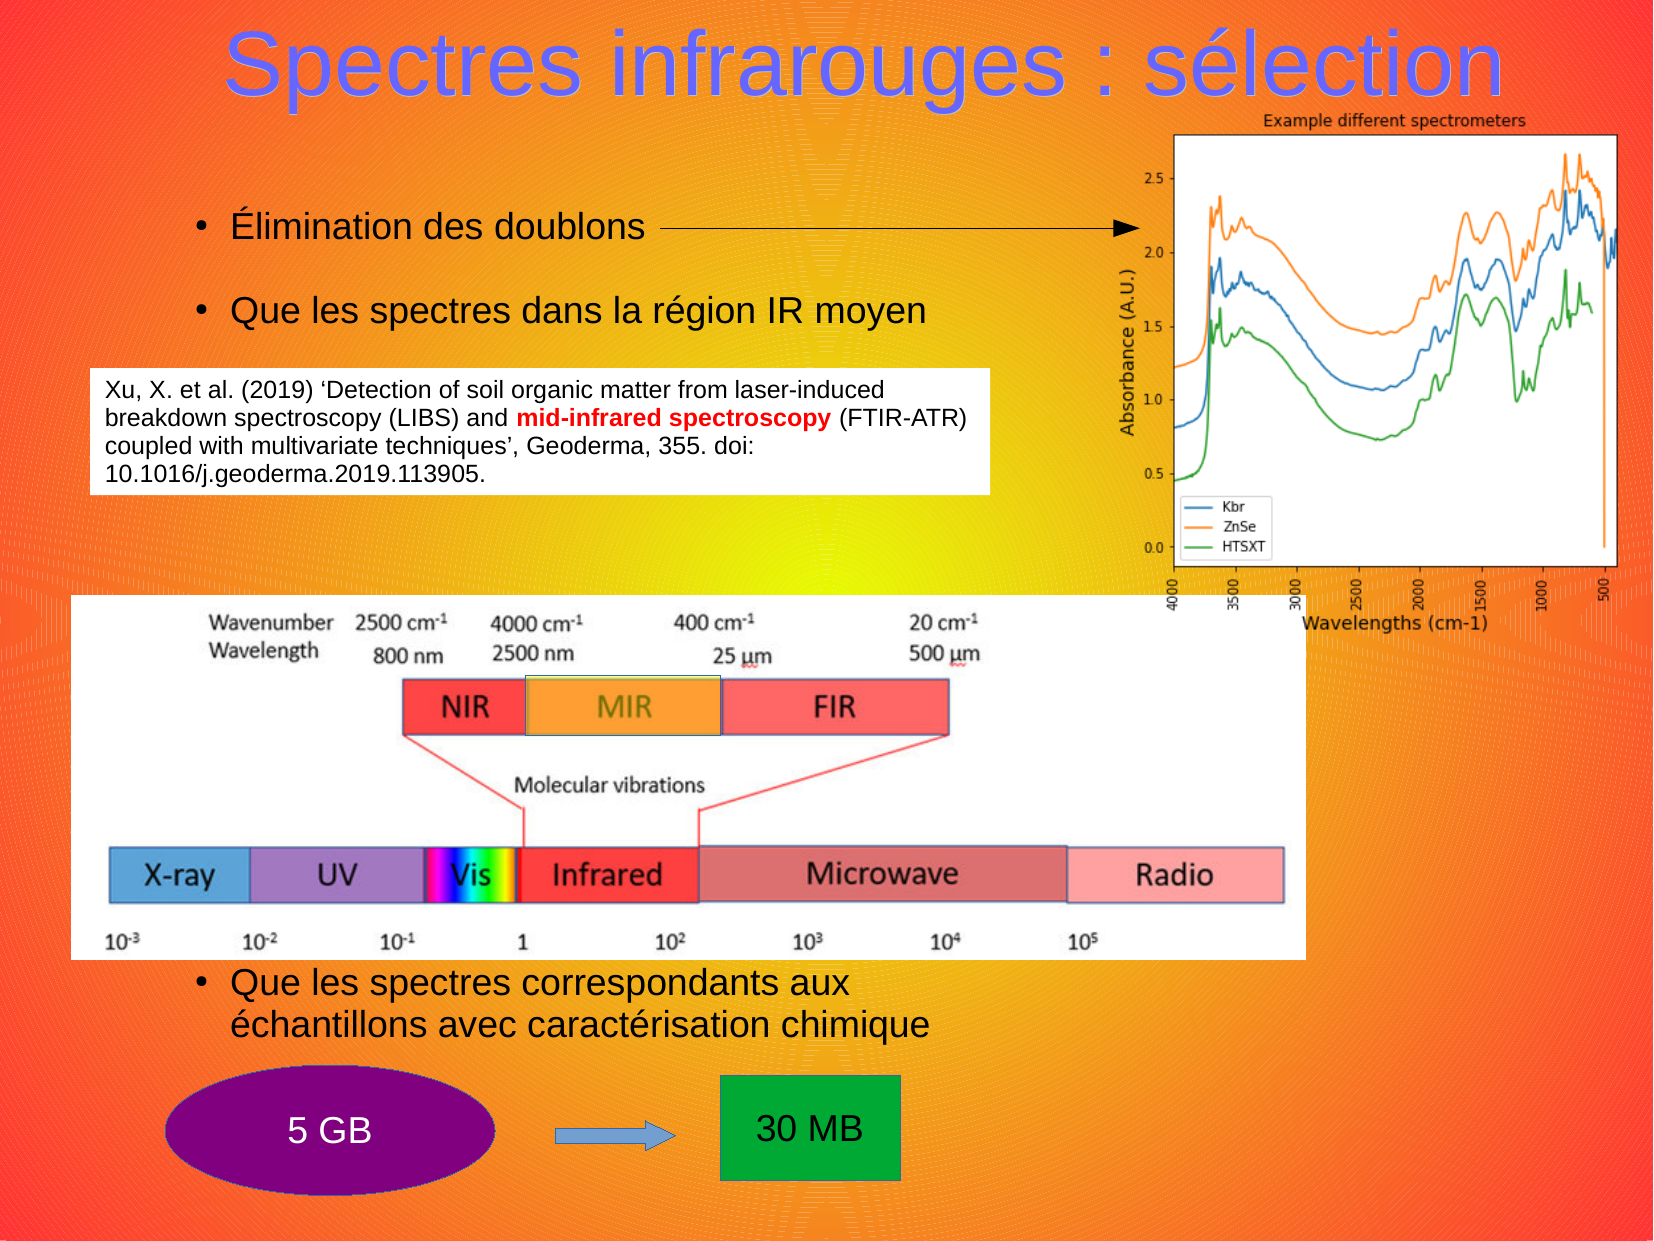

# Spectres infrarouges : sélection
Élimination des doublons
Que les spectres dans la région IR moyen
Que les spectres correspondants aux échantillons avec caractérisation chimique
Xu, X. et al. (2019) ‘Detection of soil organic matter from laser-induced breakdown spectroscopy (LIBS) and mid-infrared spectroscopy (FTIR-ATR) coupled with multivariate techniques’, Geoderma, 355. doi: 10.1016/j.geoderma.2019.113905.
5 GB
30 MB